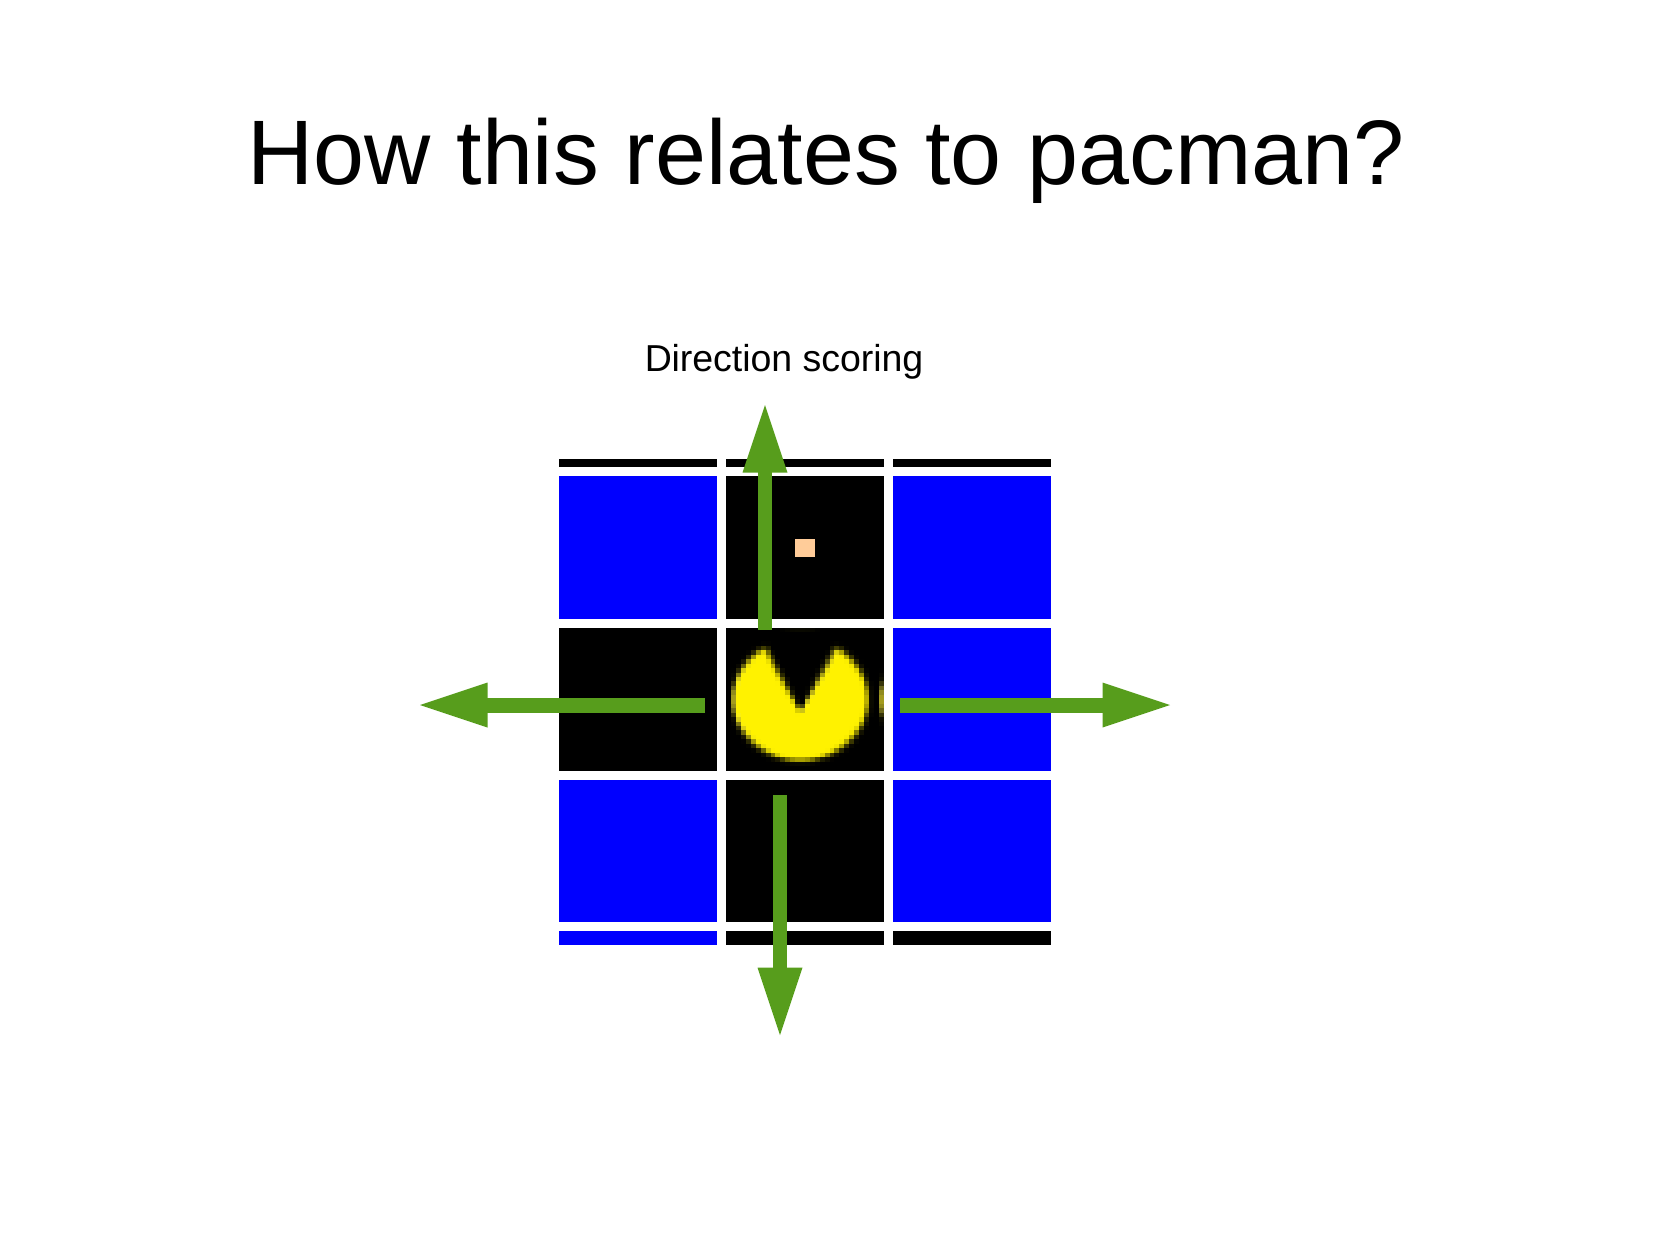

# How this relates to pacman?
Direction scoring